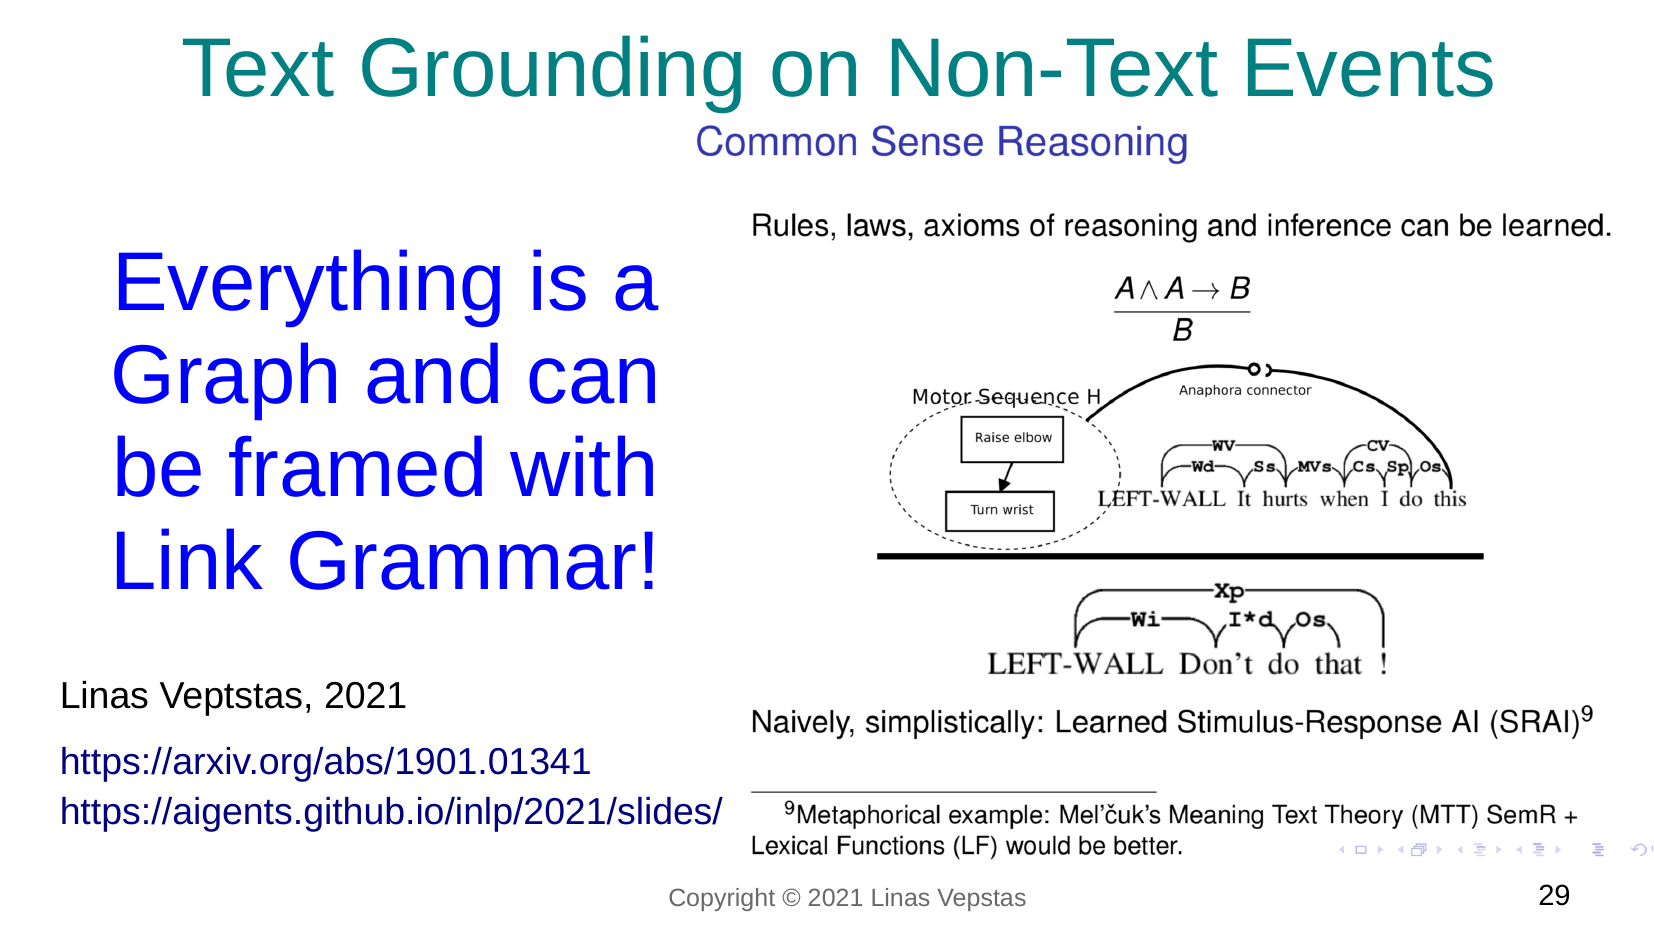

Text Grounding on Non-Text Events
Everything is a Graph and can be framed with Link Grammar!
Linas Veptstas, 2021
https://arxiv.org/abs/1901.01341
https://aigents.github.io/inlp/2021/slides/
Copyright © 2021 Linas Vepstas
29